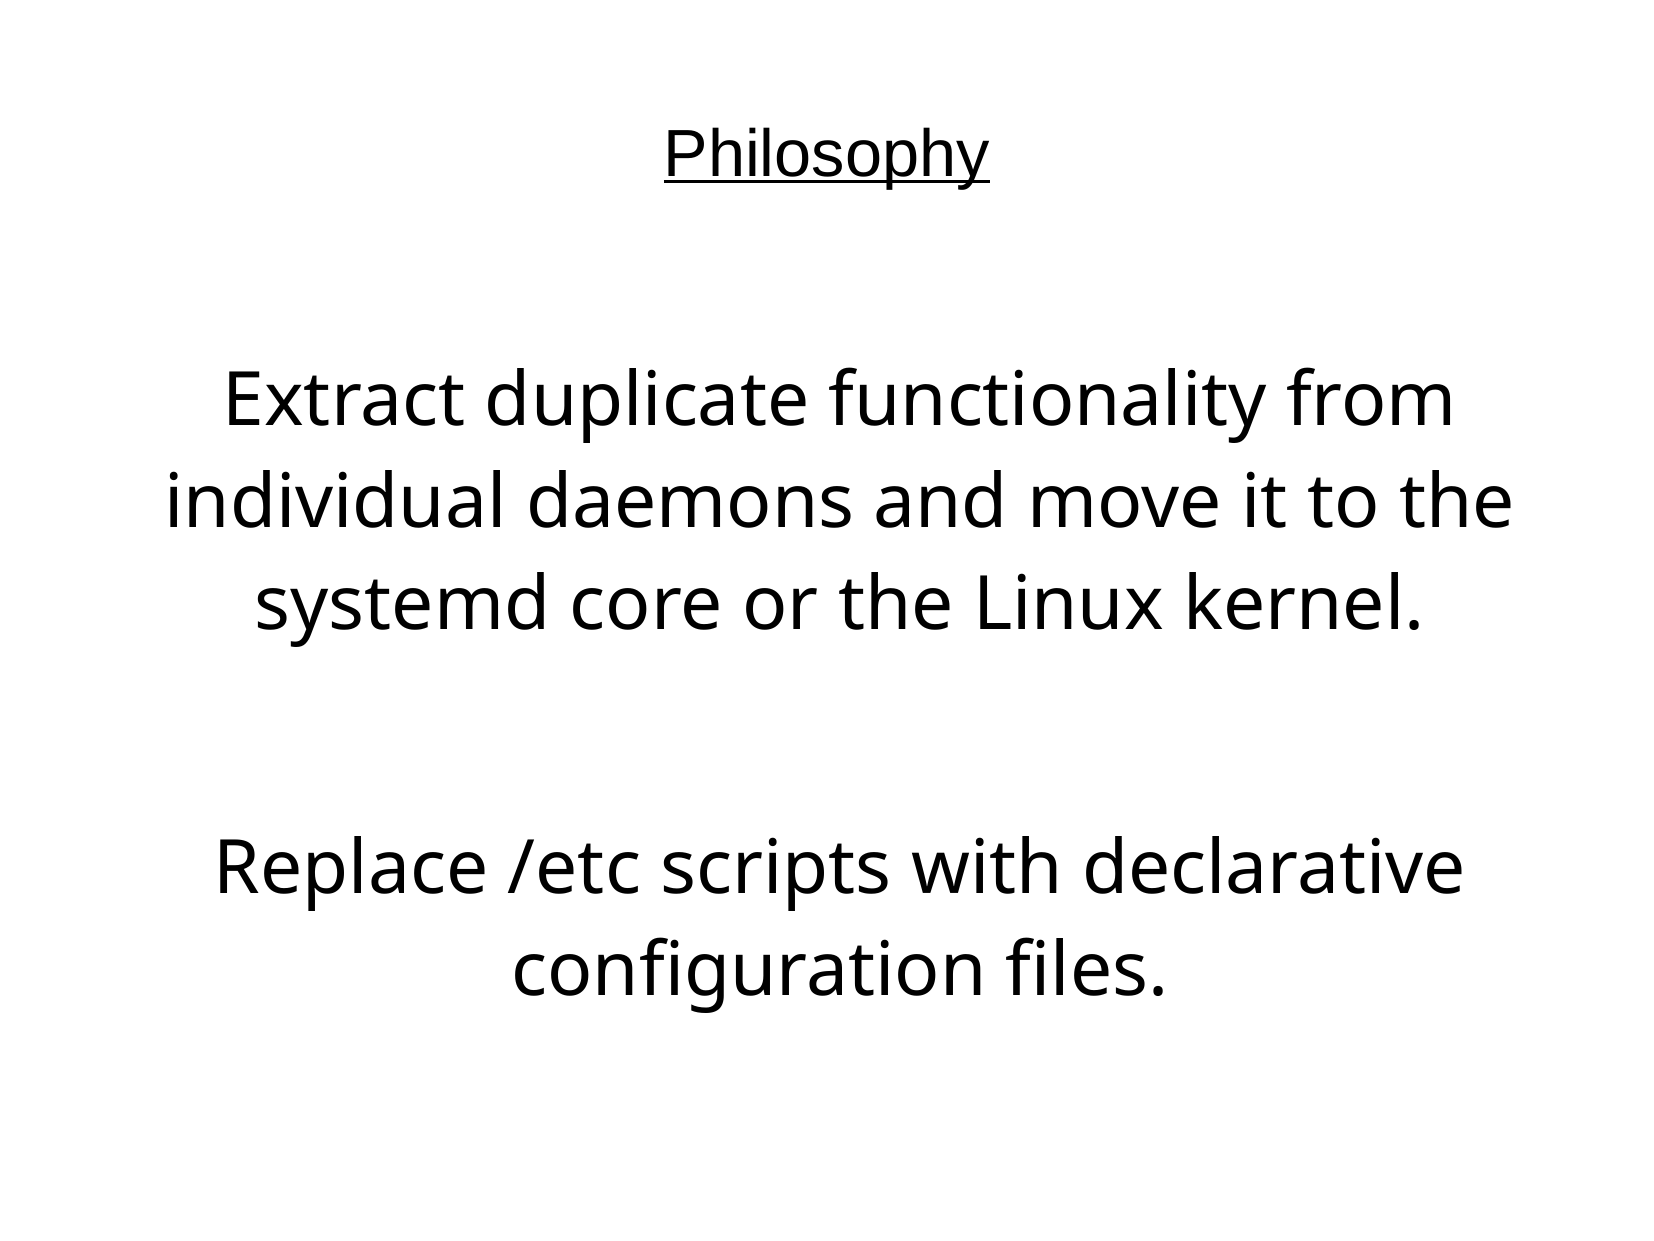

# Philosophy
Extract duplicate functionality from individual daemons and move it to the systemd core or the Linux kernel.
Replace /etc scripts with declarative configuration files.